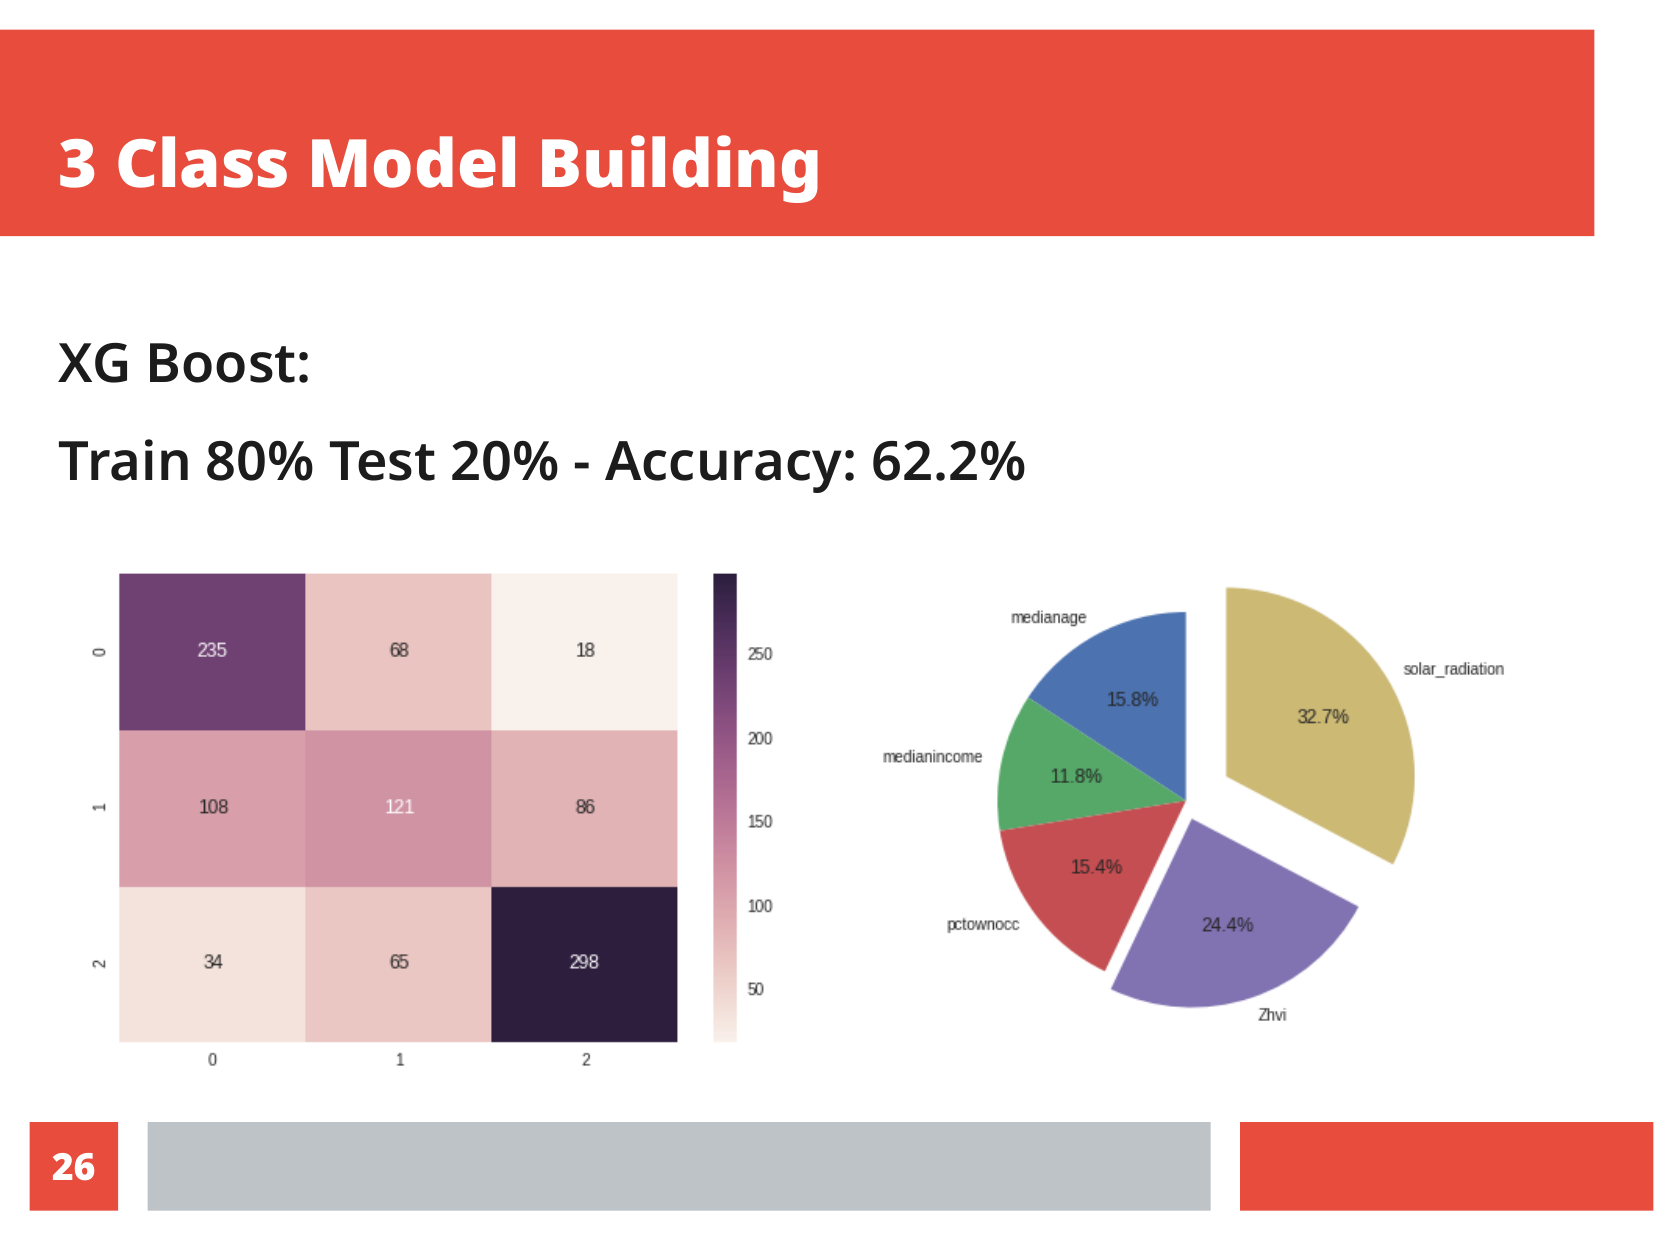

# 3 Class Model Building
XG Boost:
Train 80% Test 20% - Accuracy: 62.2%
26